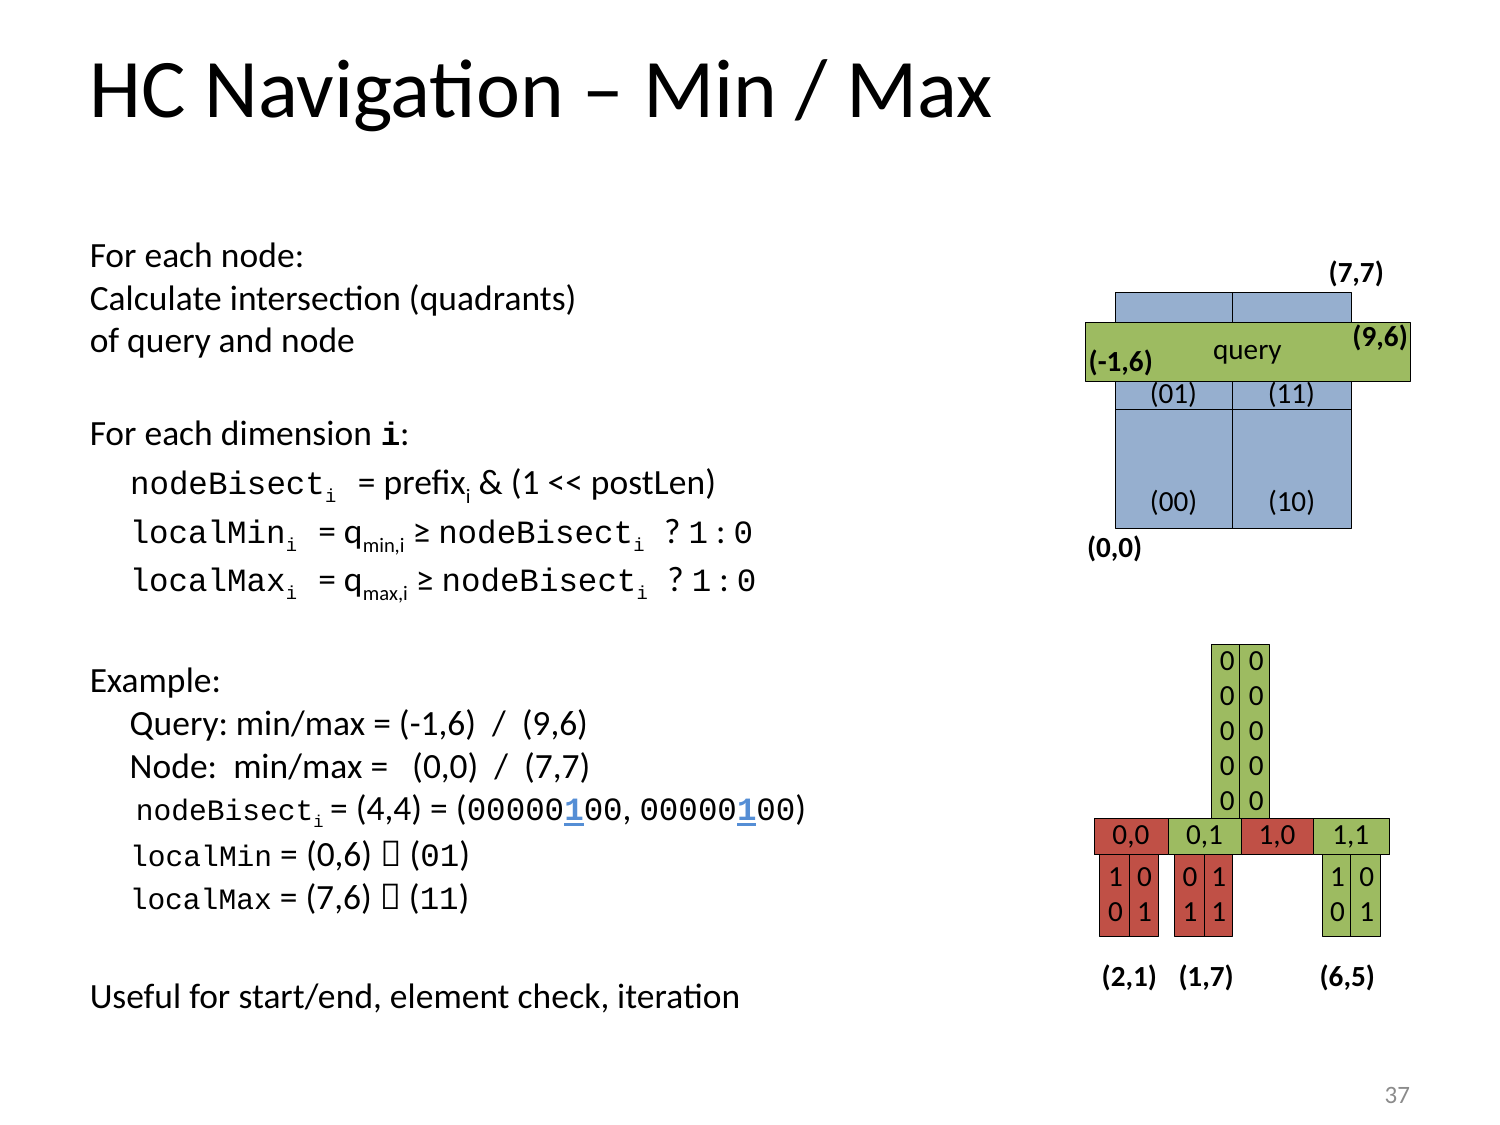

HC Navigation – Min / Max
For each node:
Calculate intersection (quadrants)
of query and node
For each dimension i:
 nodeBisecti = prefixi & (1 << postLen)
 localMini = qmin,i ≥ nodeBisecti ? 1 : 0
 localMaxi = qmax,i ≥ nodeBisecti ? 1 : 0
Example:
 Query: min/max = (-1,6) / (9,6)
 Node: min/max = (0,0) / (7,7)
 nodeBisecti = (4,4) = (00000100, 00000100)
 localMin = (0,6)  (01)
 localMax = (7,6)  (11)
Useful for start/end, element check, iteration